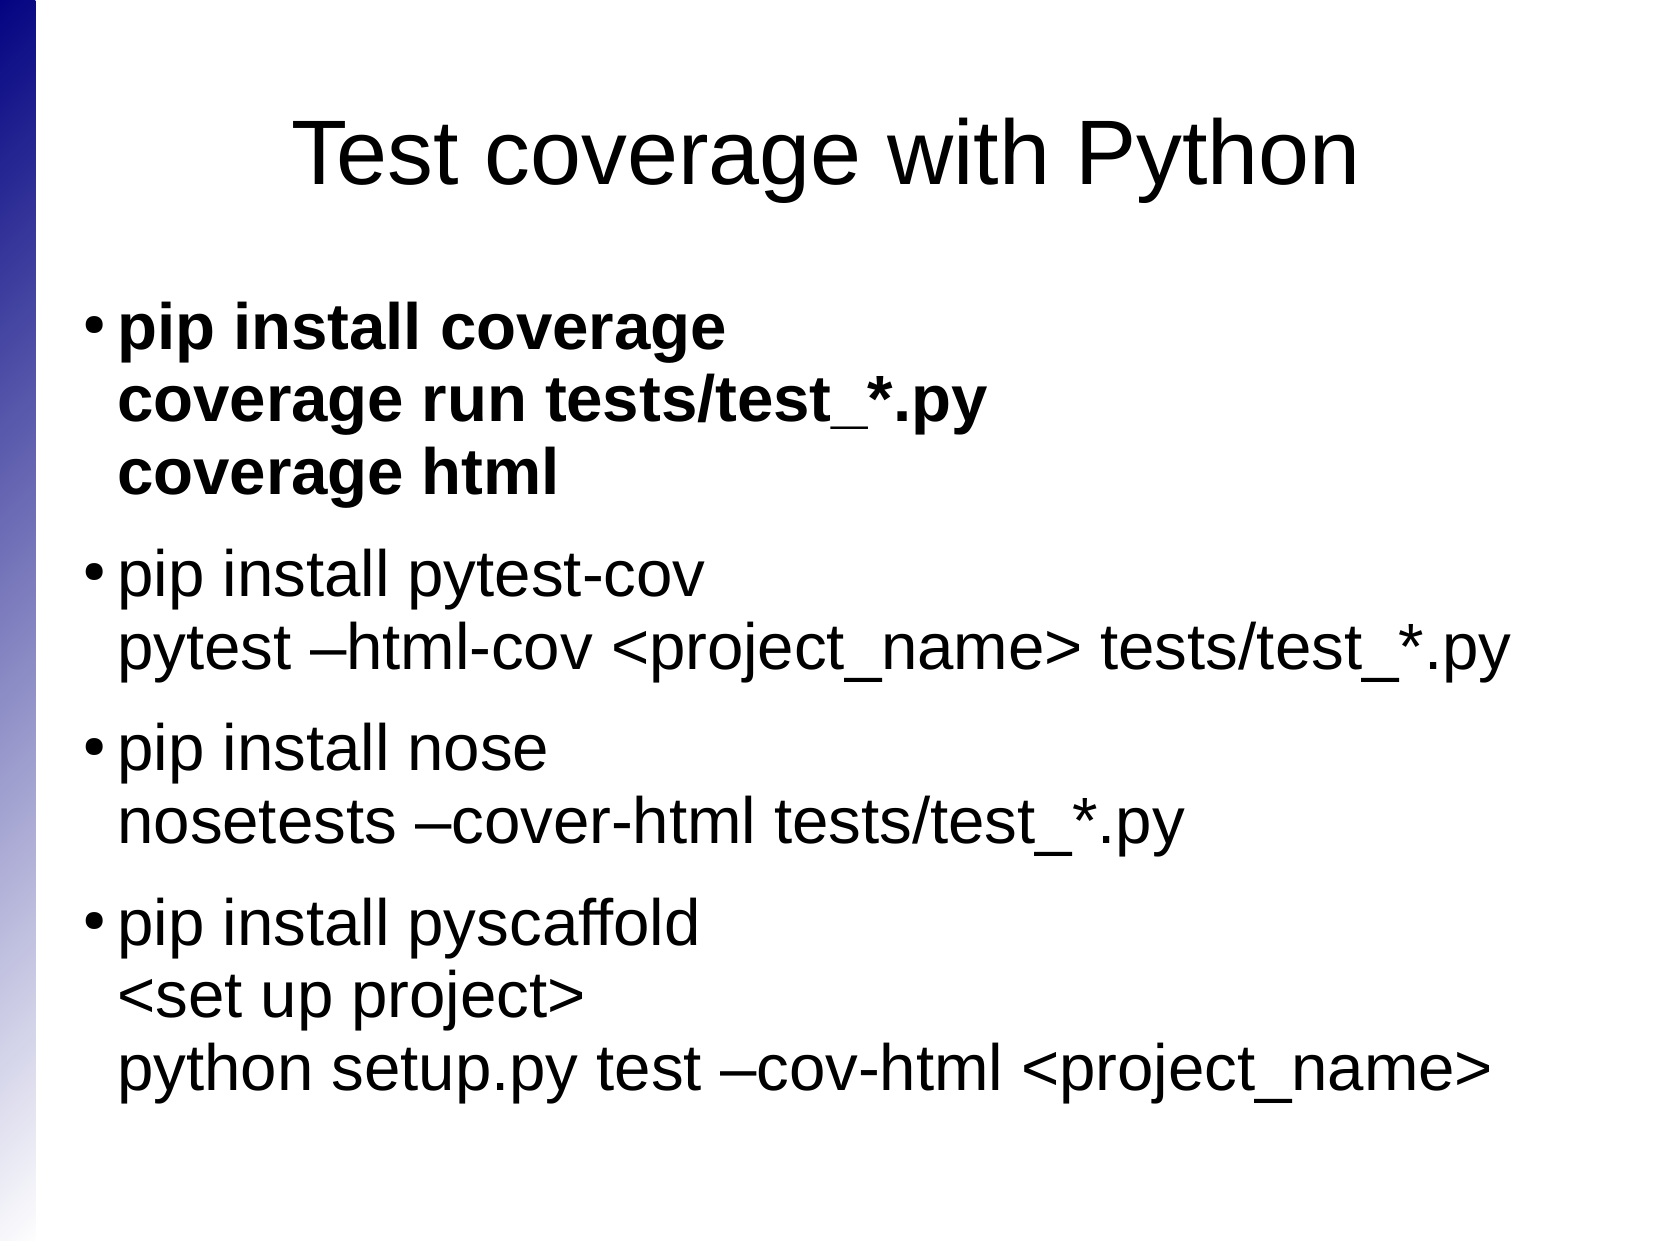

# Test coverage with Python
pip install coverage
coverage run tests/test_*.py
coverage html
pip install pytest-cov
pytest –html-cov <project_name> tests/test_*.py
pip install nose
nosetests –cover-html tests/test_*.py
pip install pyscaffold
<set up project>
python setup.py test –cov-html <project_name>